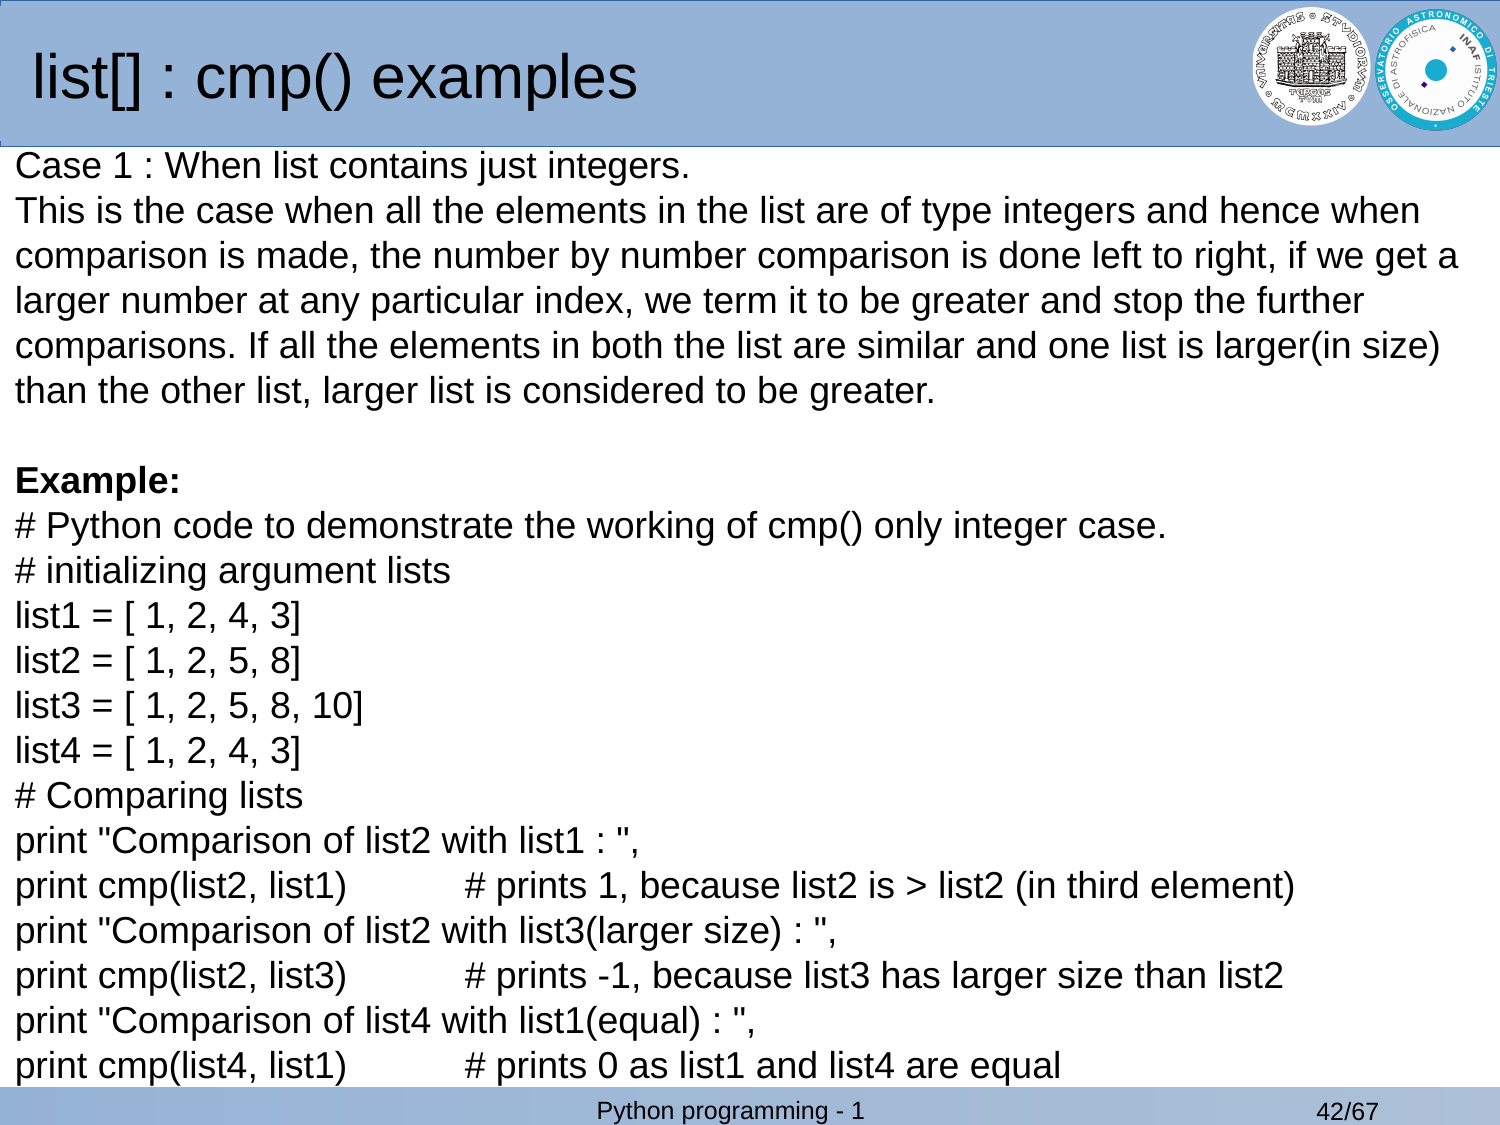

list[] : cmp() examples
Case 1 : When list contains just integers.
This is the case when all the elements in the list are of type integers and hence when comparison is made, the number by number comparison is done left to right, if we get a larger number at any particular index, we term it to be greater and stop the further comparisons. If all the elements in both the list are similar and one list is larger(in size) than the other list, larger list is considered to be greater.
Example:
# Python code to demonstrate the working of cmp() only integer case.
# initializing argument lists
list1 = [ 1, 2, 4, 3]
list2 = [ 1, 2, 5, 8]
list3 = [ 1, 2, 5, 8, 10]
list4 = [ 1, 2, 4, 3]
# Comparing lists
print "Comparison of list2 with list1 : ",
print cmp(list2, list1) 		# prints 1, because list2 is > list2 (in third element)
print "Comparison of list2 with list3(larger size) : ",
print cmp(list2, list3) 		# prints -1, because list3 has larger size than list2
print "Comparison of list4 with list1(equal) : ",
print cmp(list4, list1) 		# prints 0 as list1 and list4 are equal
#